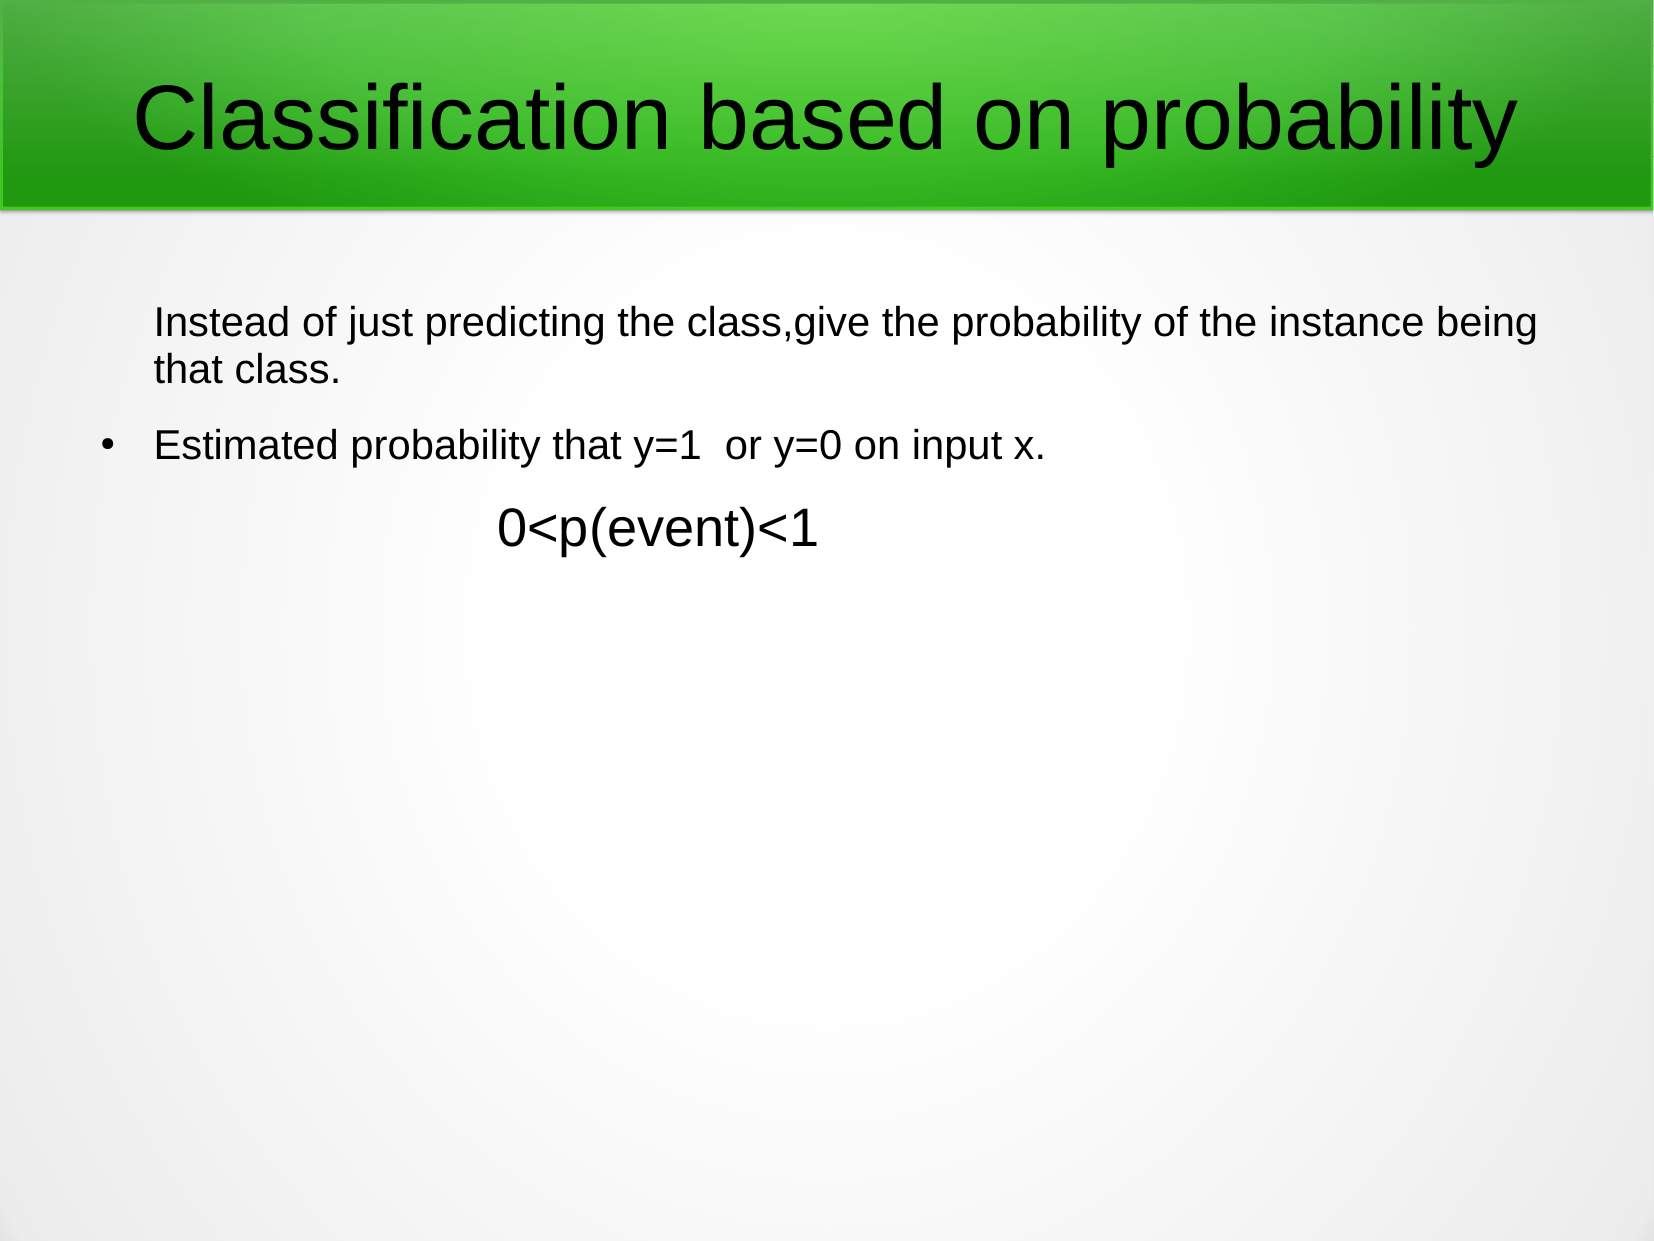

# Classification based on probability
Instead of just predicting the class,give the probability of the instance being that class.
Estimated probability that y=1 or y=0 on input x.
 0<p(event)<1